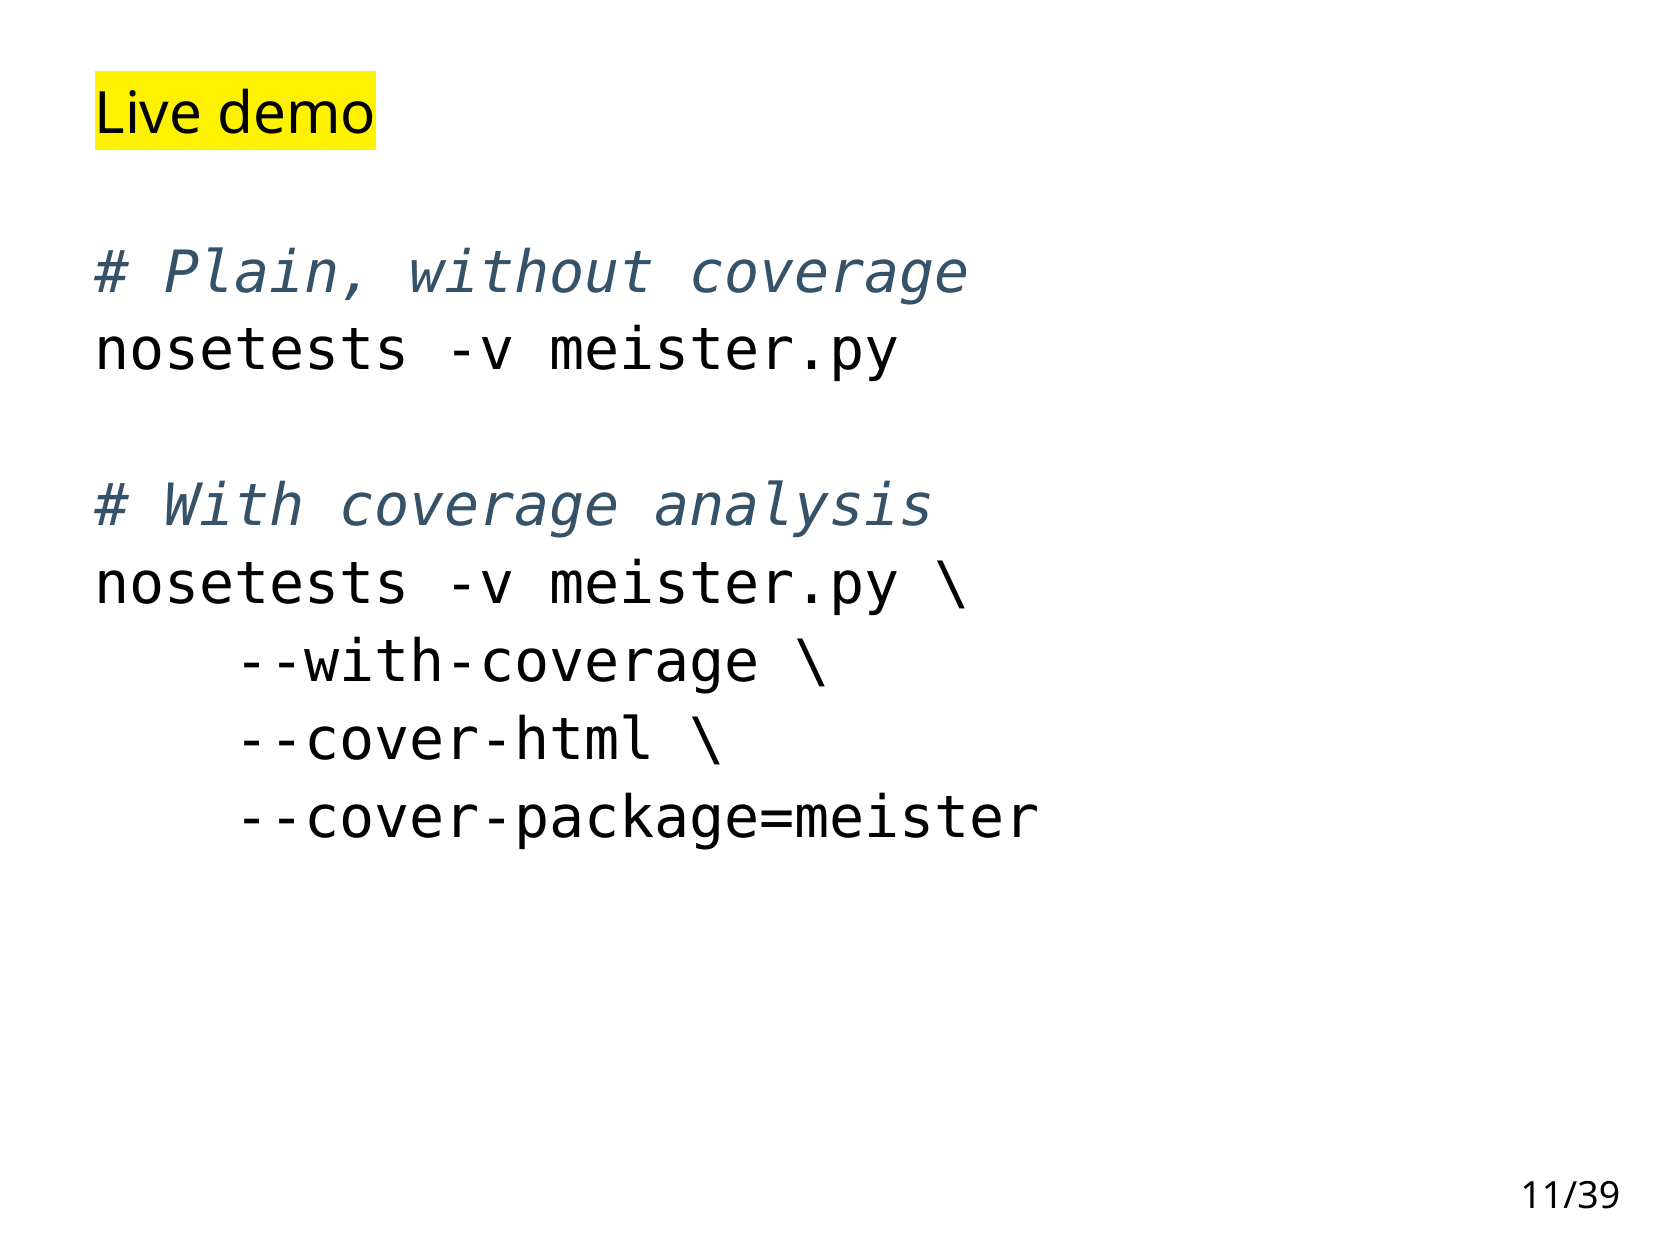

# Live demo
# Plain, without coverage
nosetests -v meister.py
# With coverage analysis
nosetests -v meister.py \
 --with-coverage \
 --cover-html \
 --cover-package=meister